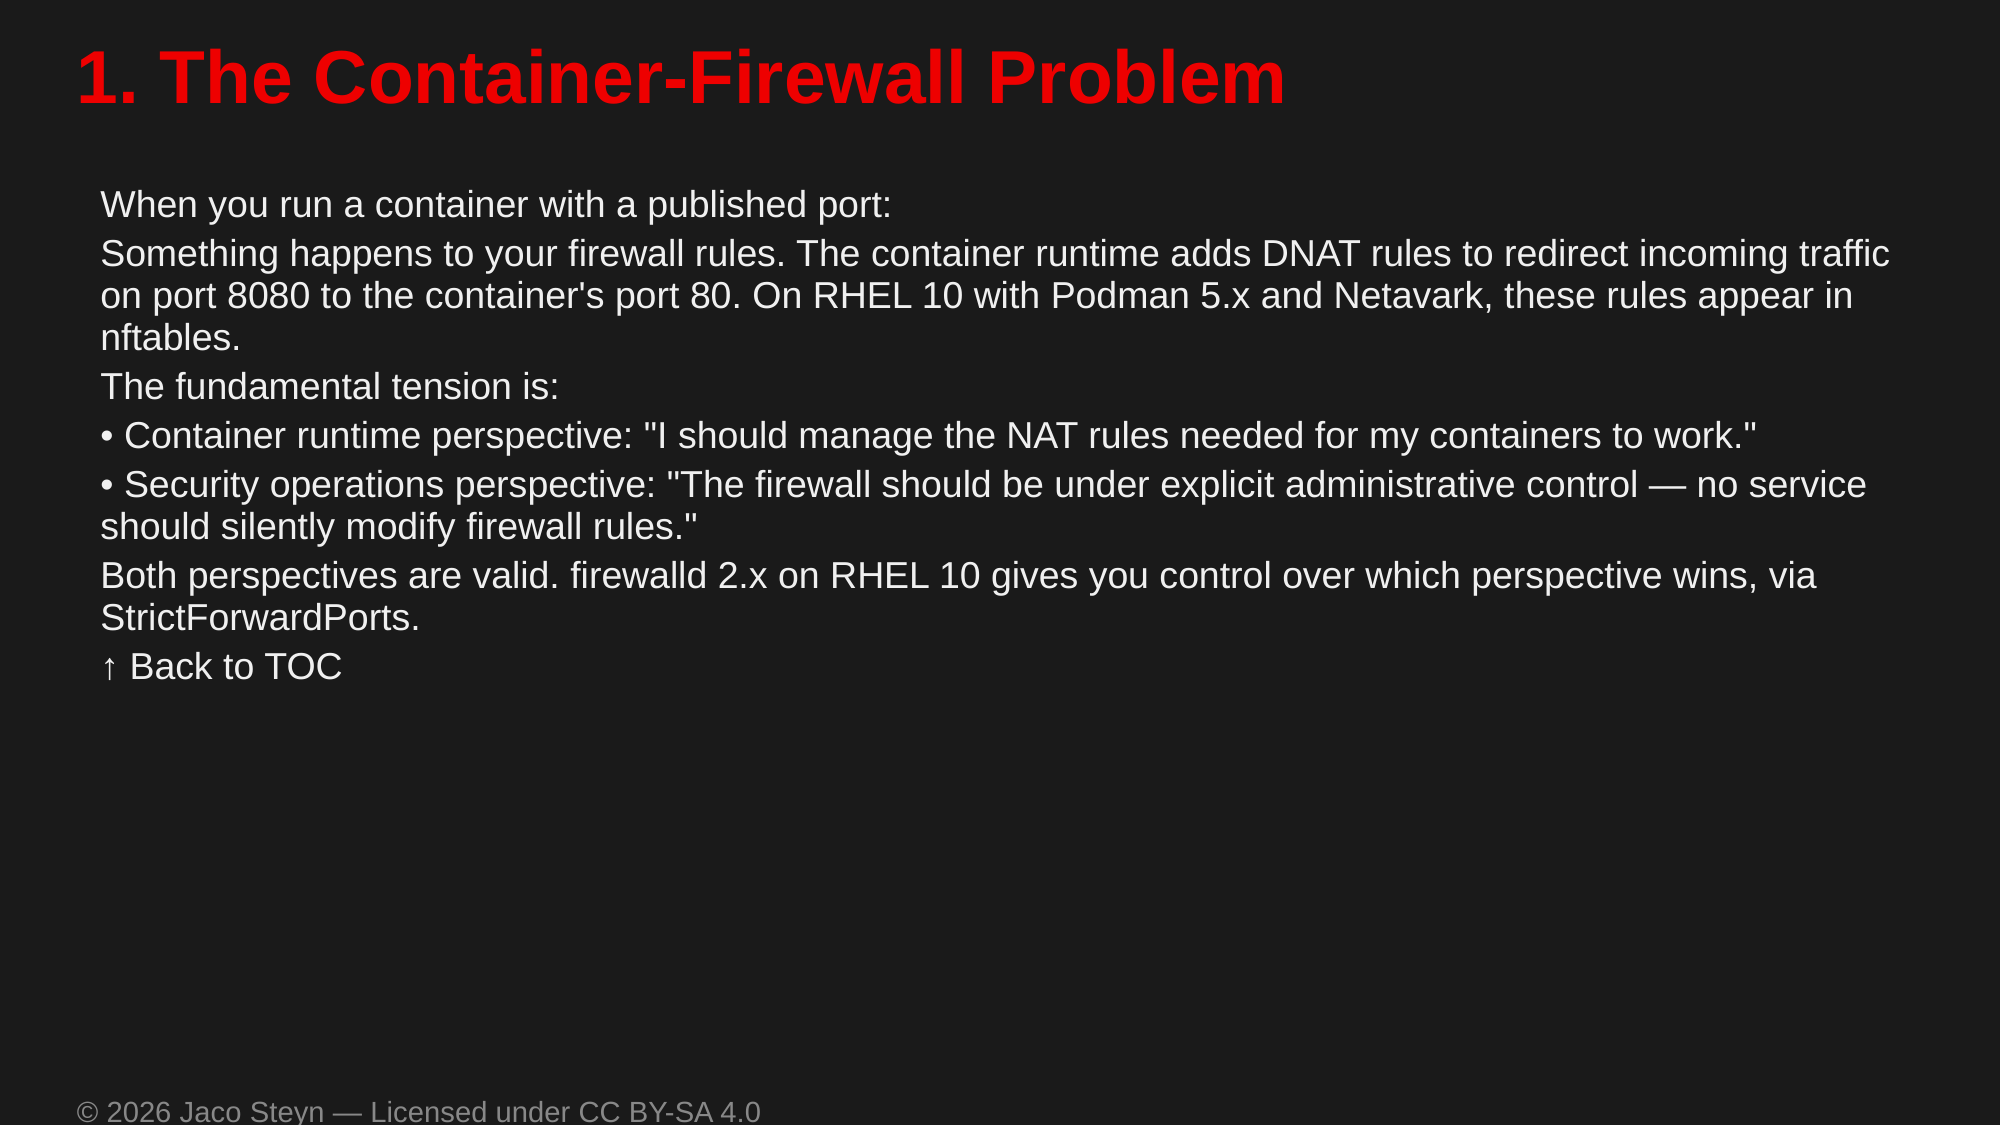

1. The Container-Firewall Problem
When you run a container with a published port:
Something happens to your firewall rules. The container runtime adds DNAT rules to redirect incoming traffic on port 8080 to the container's port 80. On RHEL 10 with Podman 5.x and Netavark, these rules appear in nftables.
The fundamental tension is:
• Container runtime perspective: "I should manage the NAT rules needed for my containers to work."
• Security operations perspective: "The firewall should be under explicit administrative control — no service should silently modify firewall rules."
Both perspectives are valid. firewalld 2.x on RHEL 10 gives you control over which perspective wins, via StrictForwardPorts.
↑ Back to TOC
© 2026 Jaco Steyn — Licensed under CC BY-SA 4.0